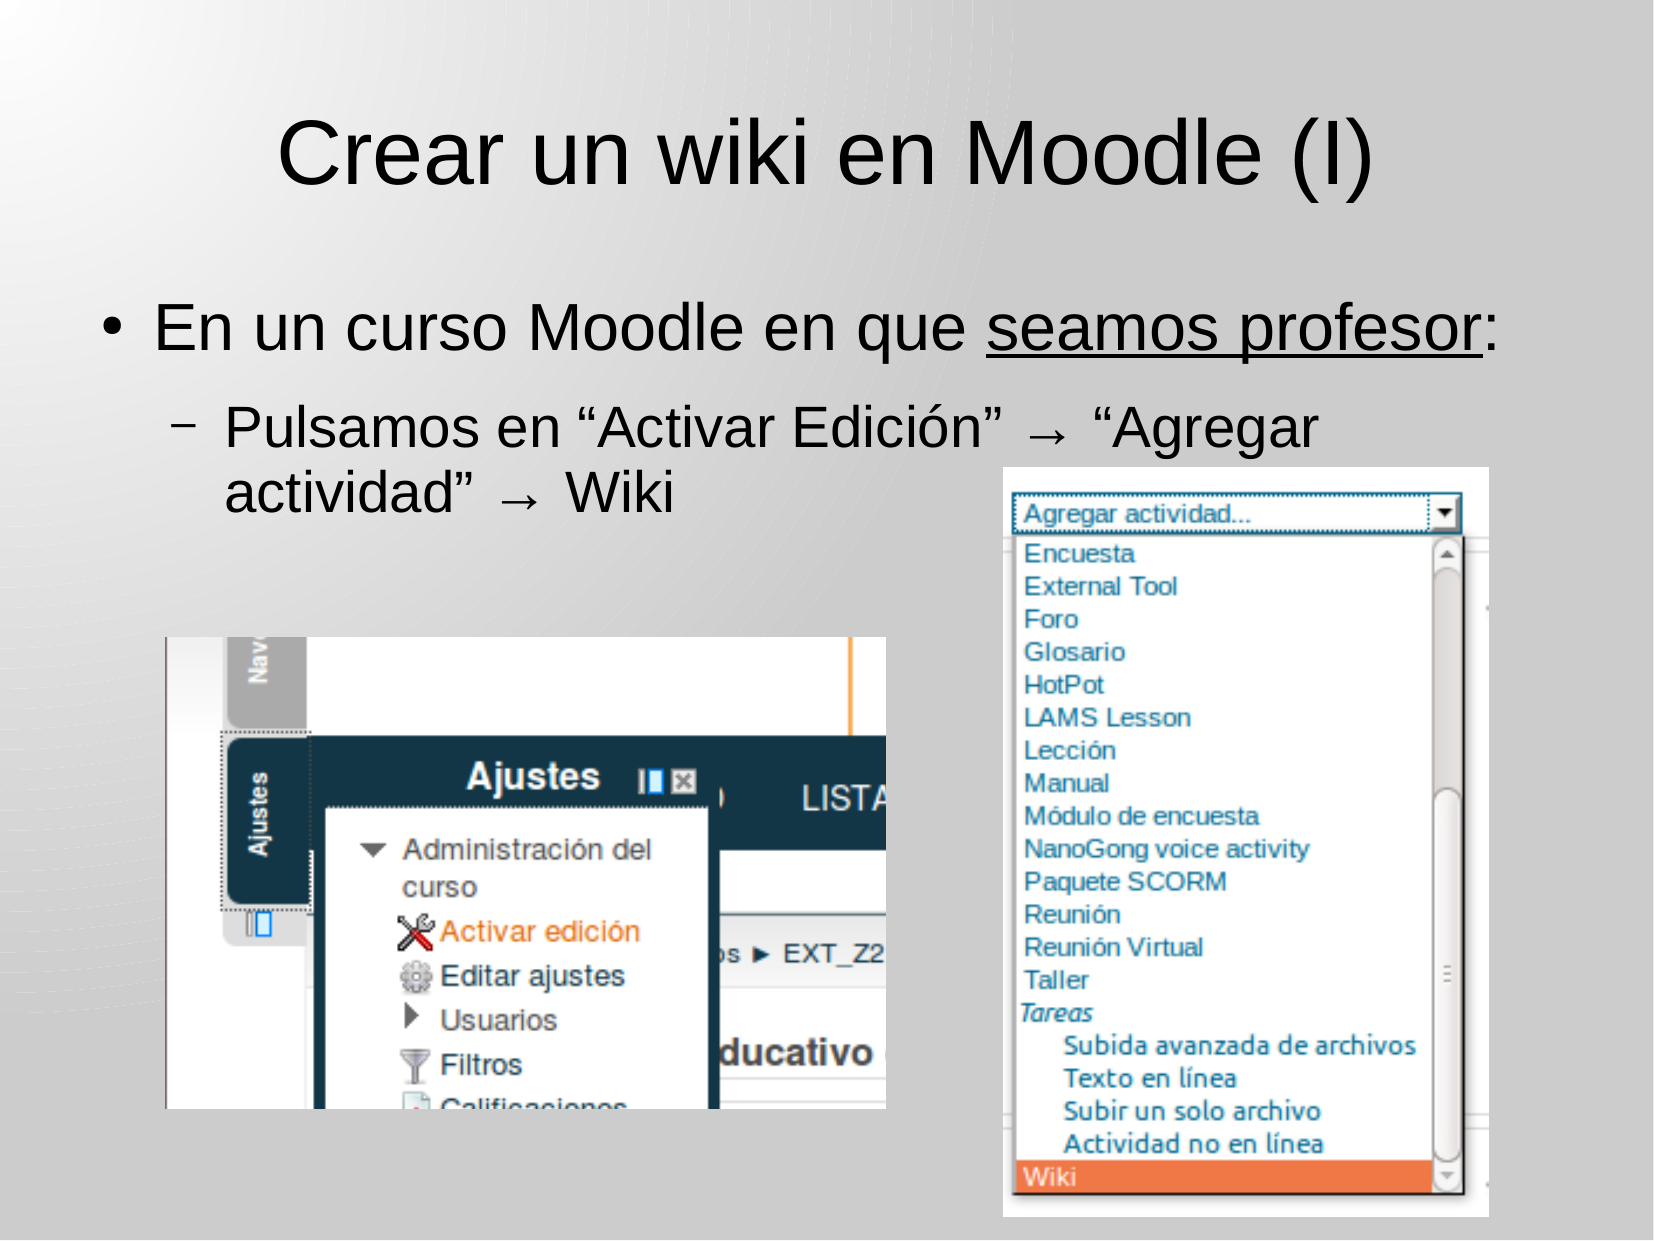

# Crear un wiki en Moodle (I)
En un curso Moodle en que seamos profesor:
Pulsamos en “Activar Edición” → “Agregar actividad” → Wiki